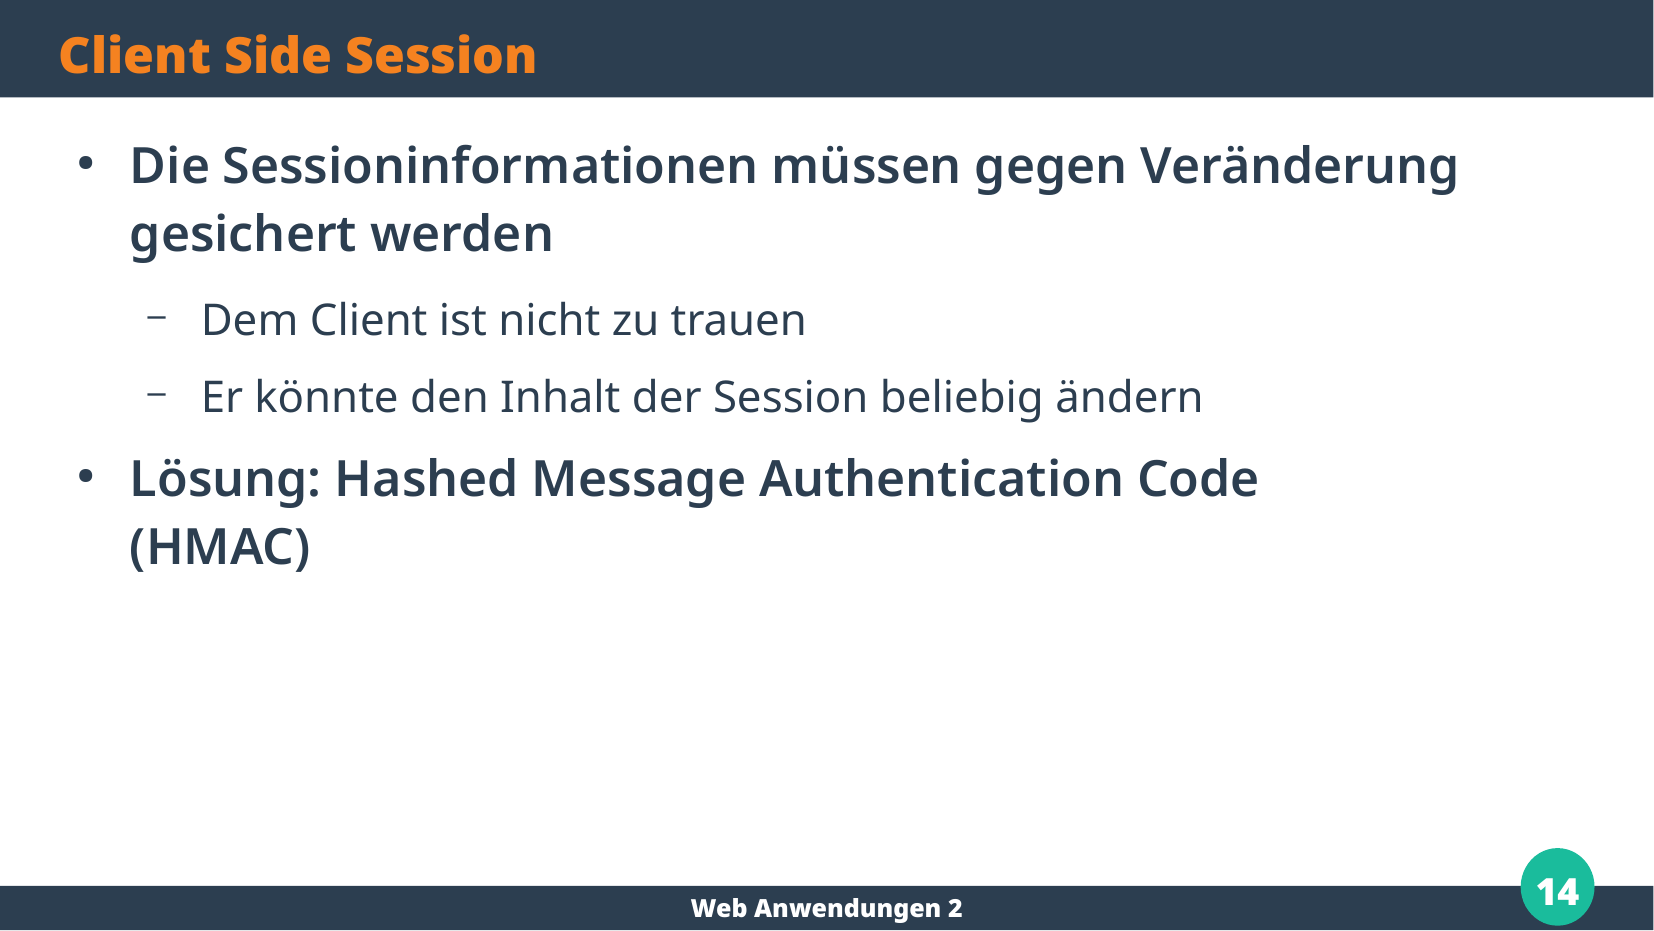

# Client Side Session
Die Sessioninformationen müssen gegen Veränderung gesichert werden
Dem Client ist nicht zu trauen
Er könnte den Inhalt der Session beliebig ändern
Lösung: Hashed Message Authentication Code
(HMAC)
14